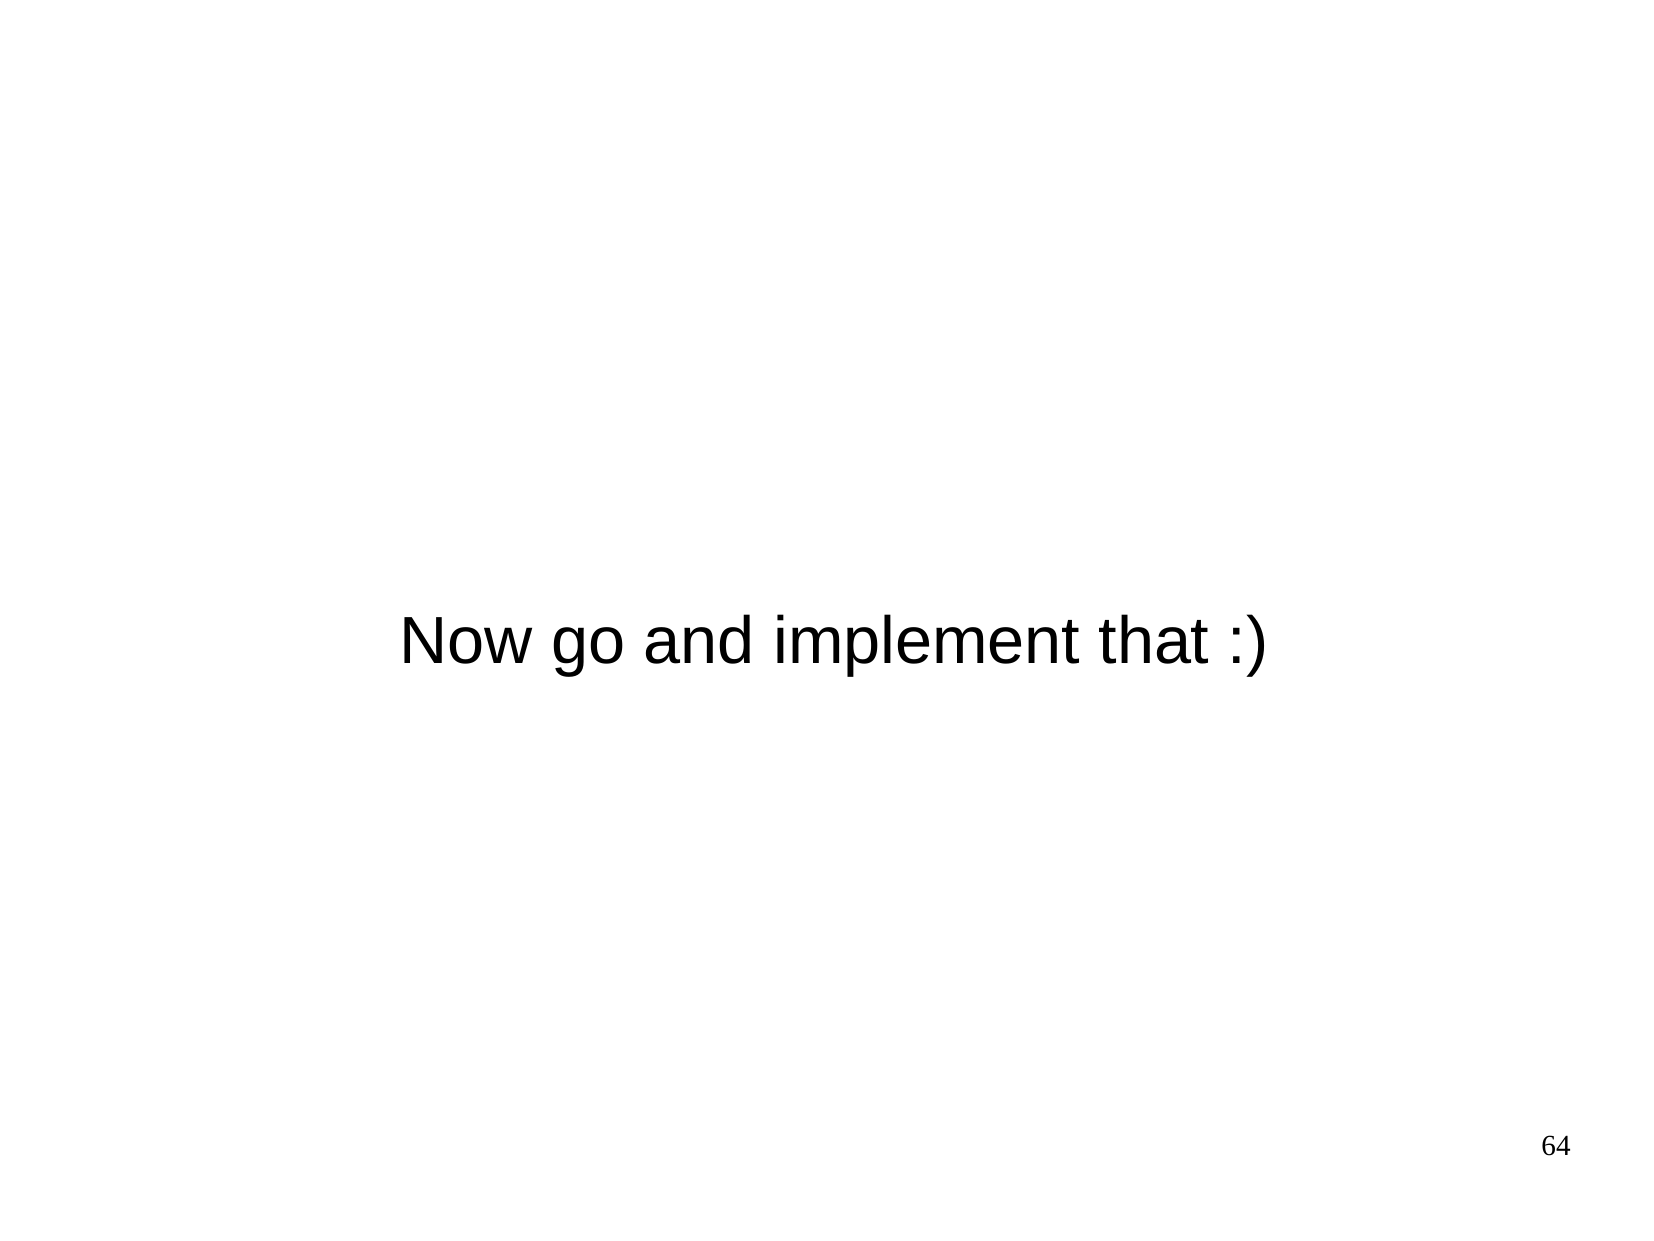

# Now go and implement that :)
64